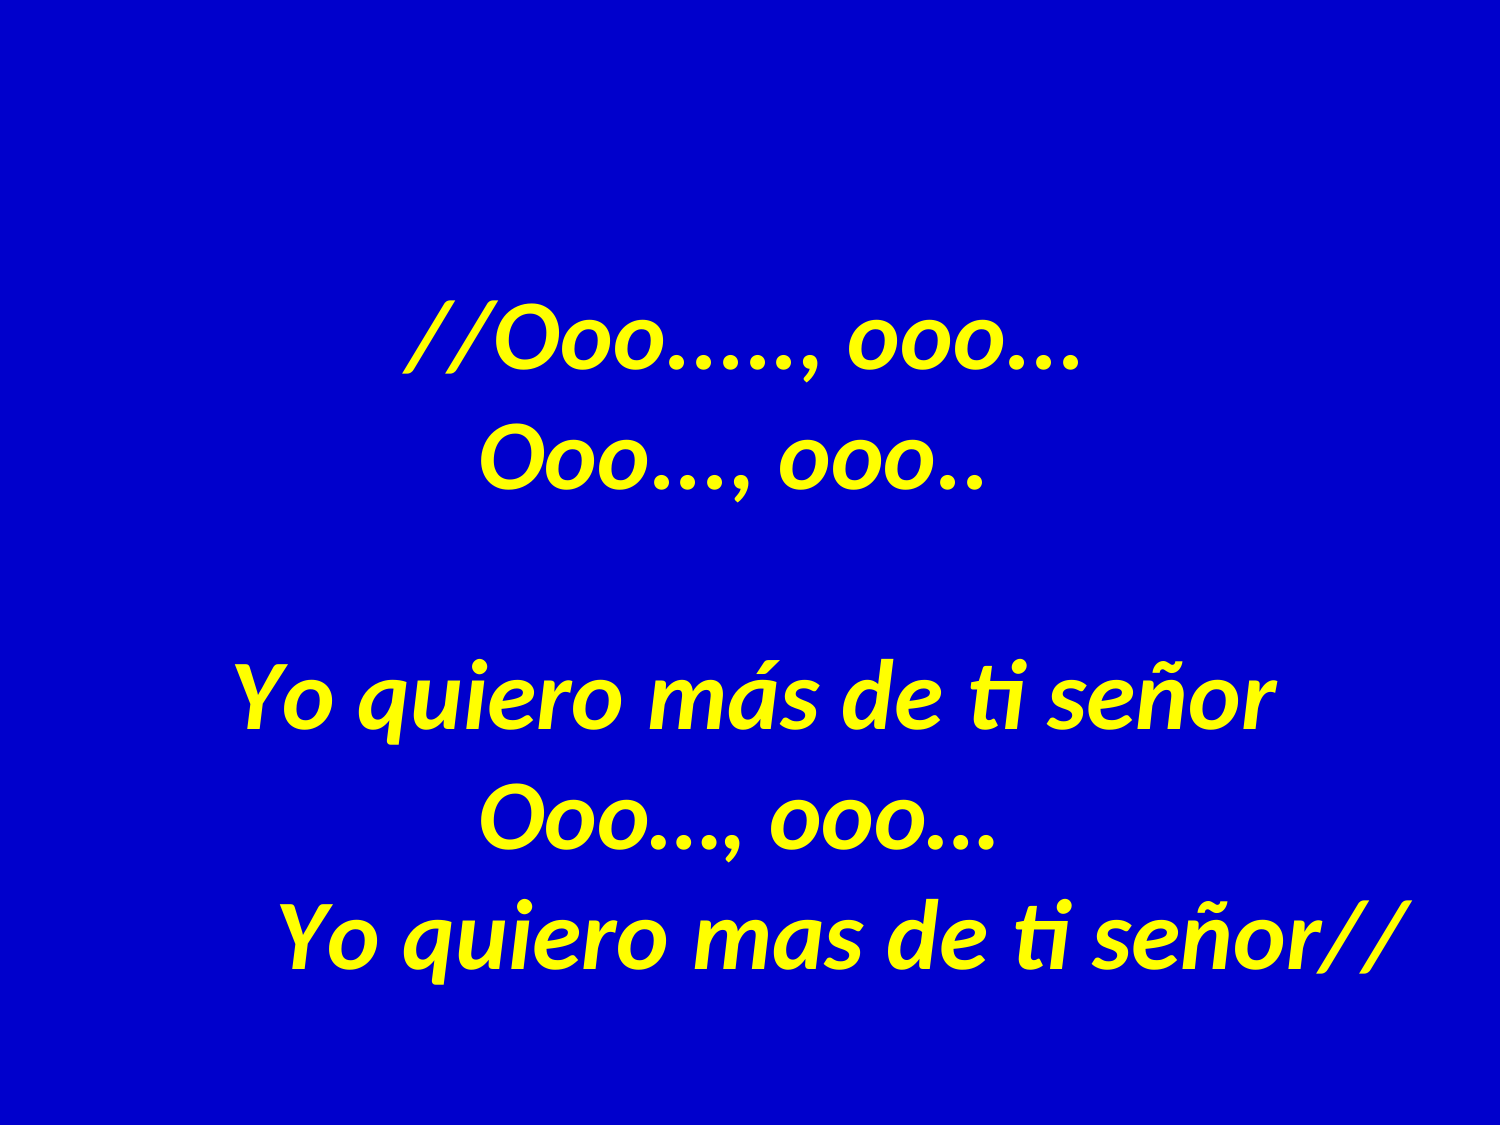

#
 //Ooo....., ooo... 
 Ooo..., ooo.. Yo quiero más de ti señor 
 Ooo…, ooo… 
 Yo quiero mas de ti señor//